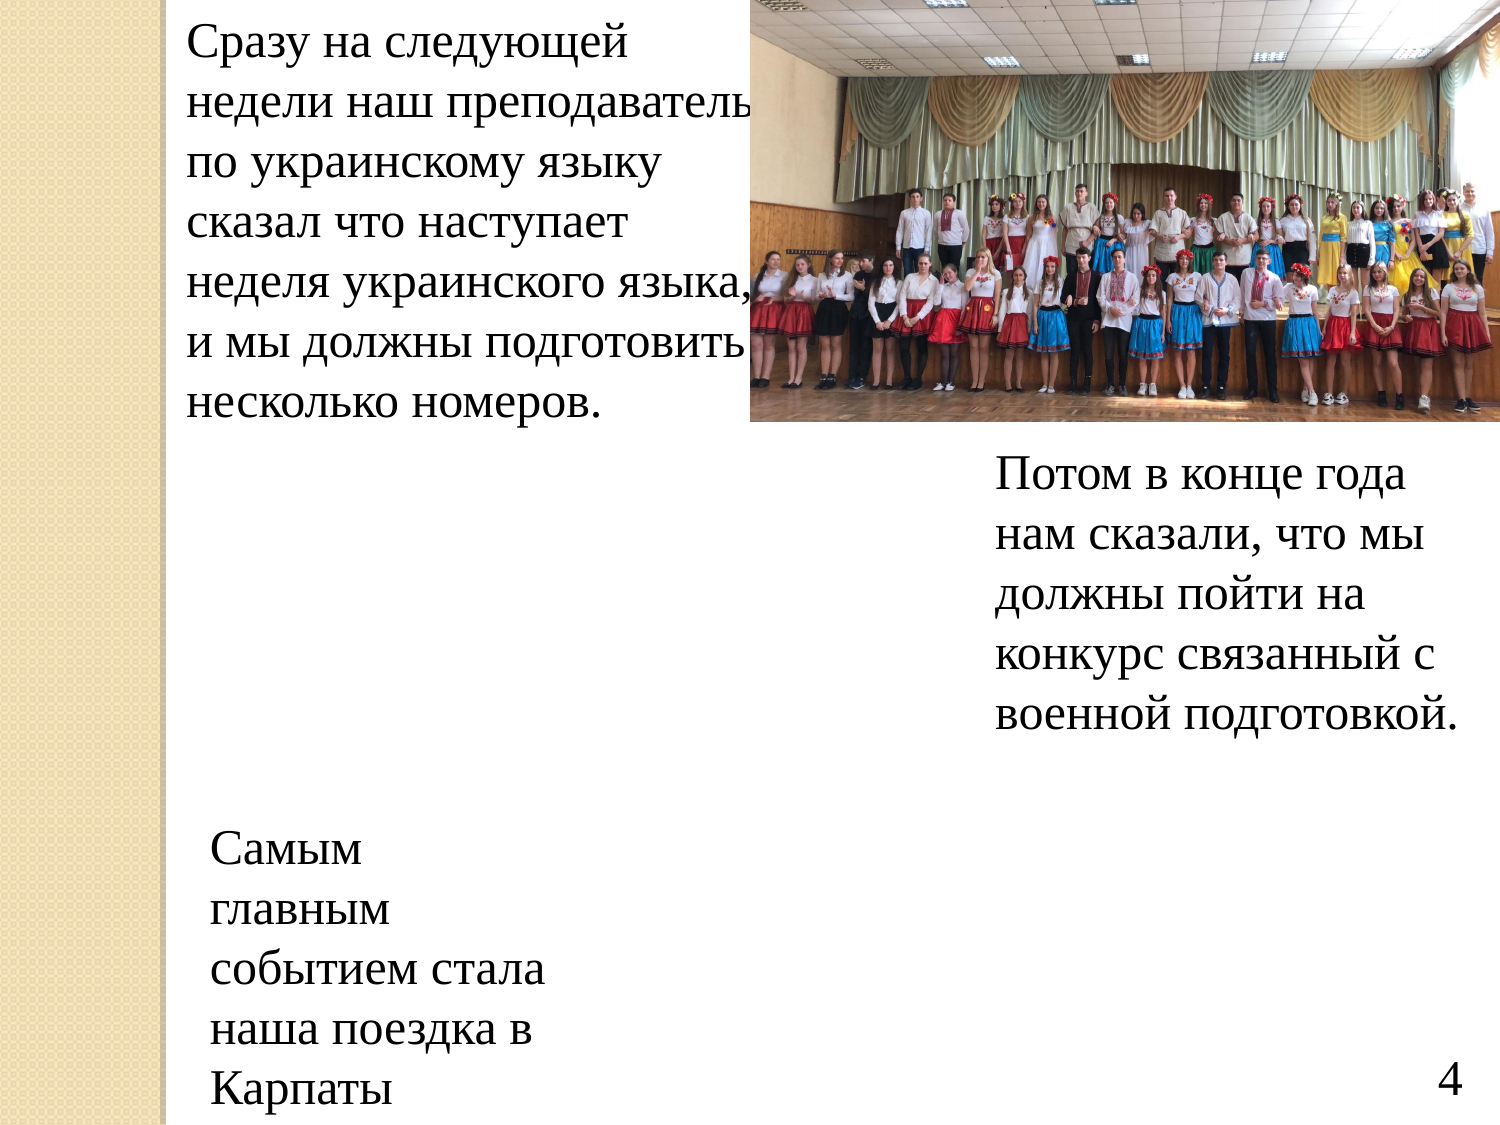

Сразу на следующей недели наш преподаватель по украинскому языку сказал что наступает неделя украинского языка, и мы должны подготовить несколько номеров.
Потом в конце года нам сказали, что мы должны пойти на конкурс связанный с военной подготовкой.
Самым главным событием стала наша поездка в Карпаты